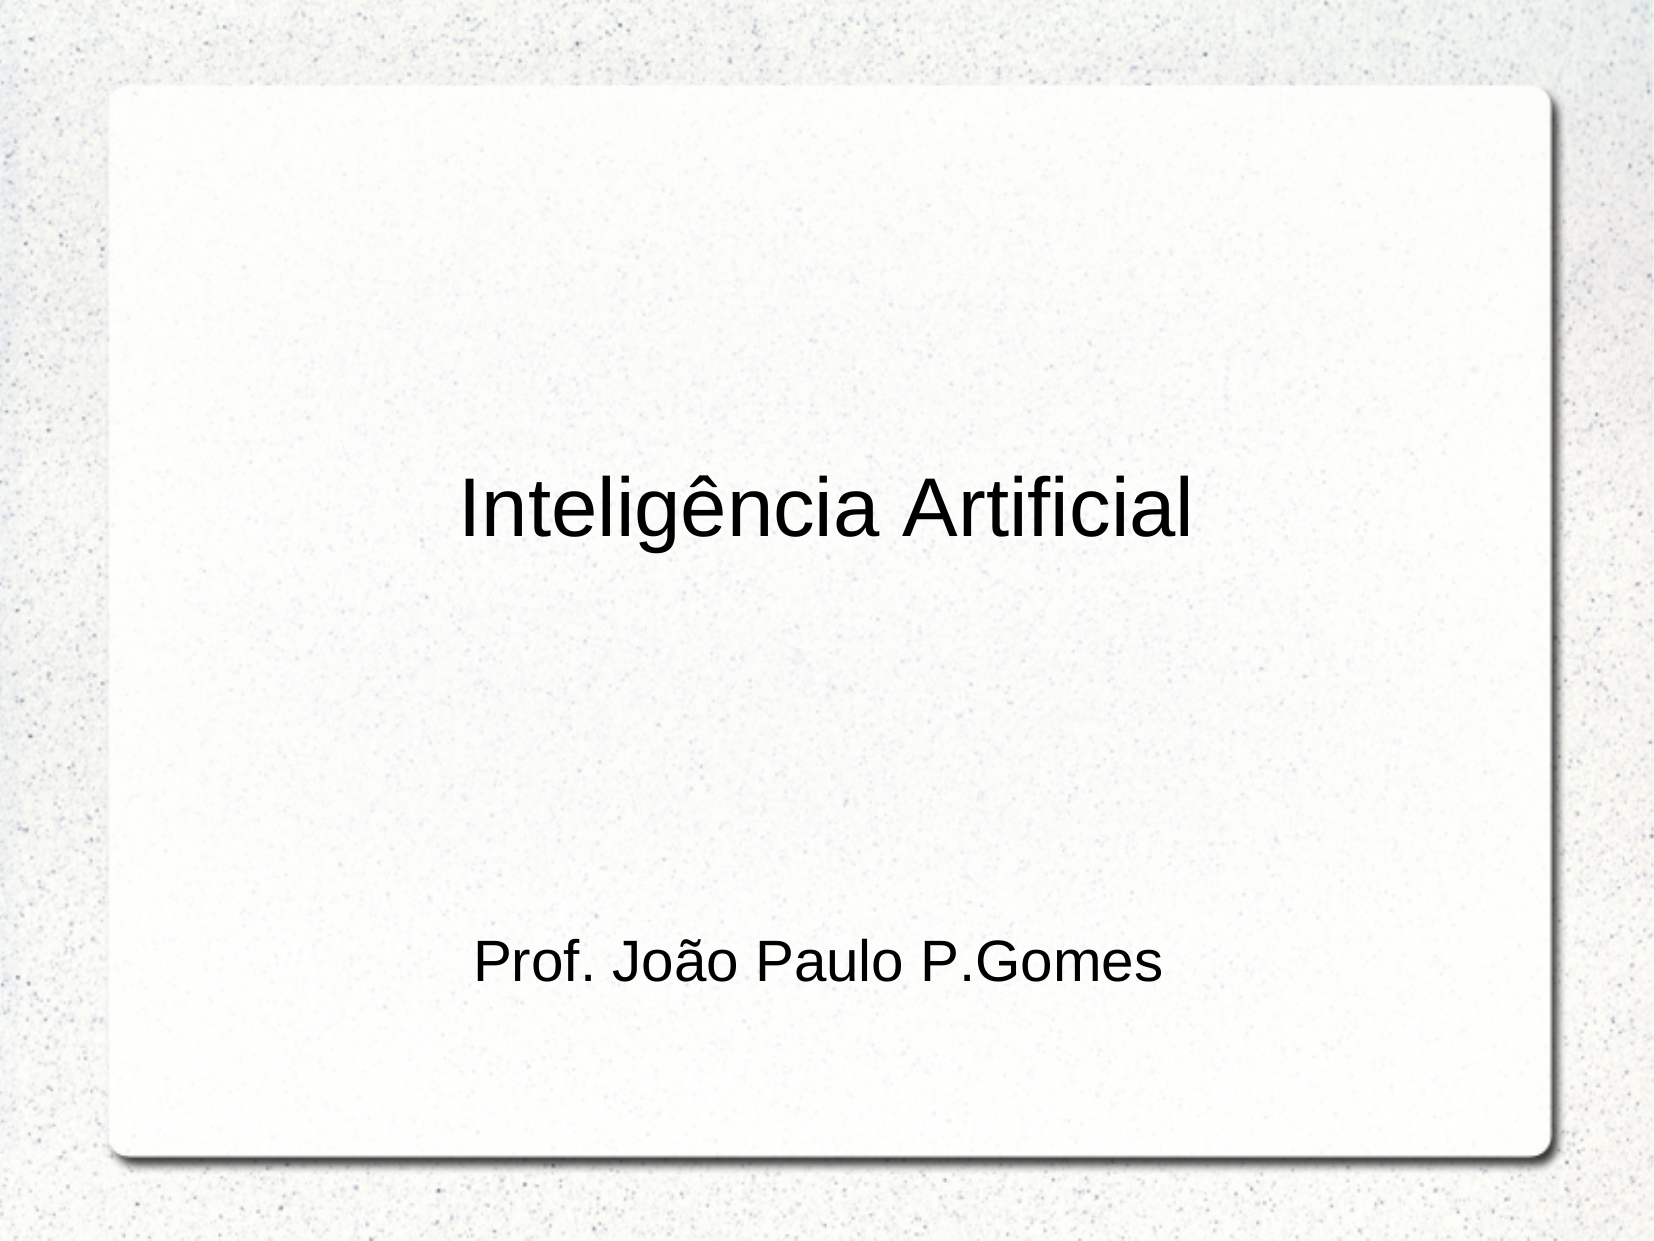

# Inteligência Artificial
Prof. João Paulo P.Gomes